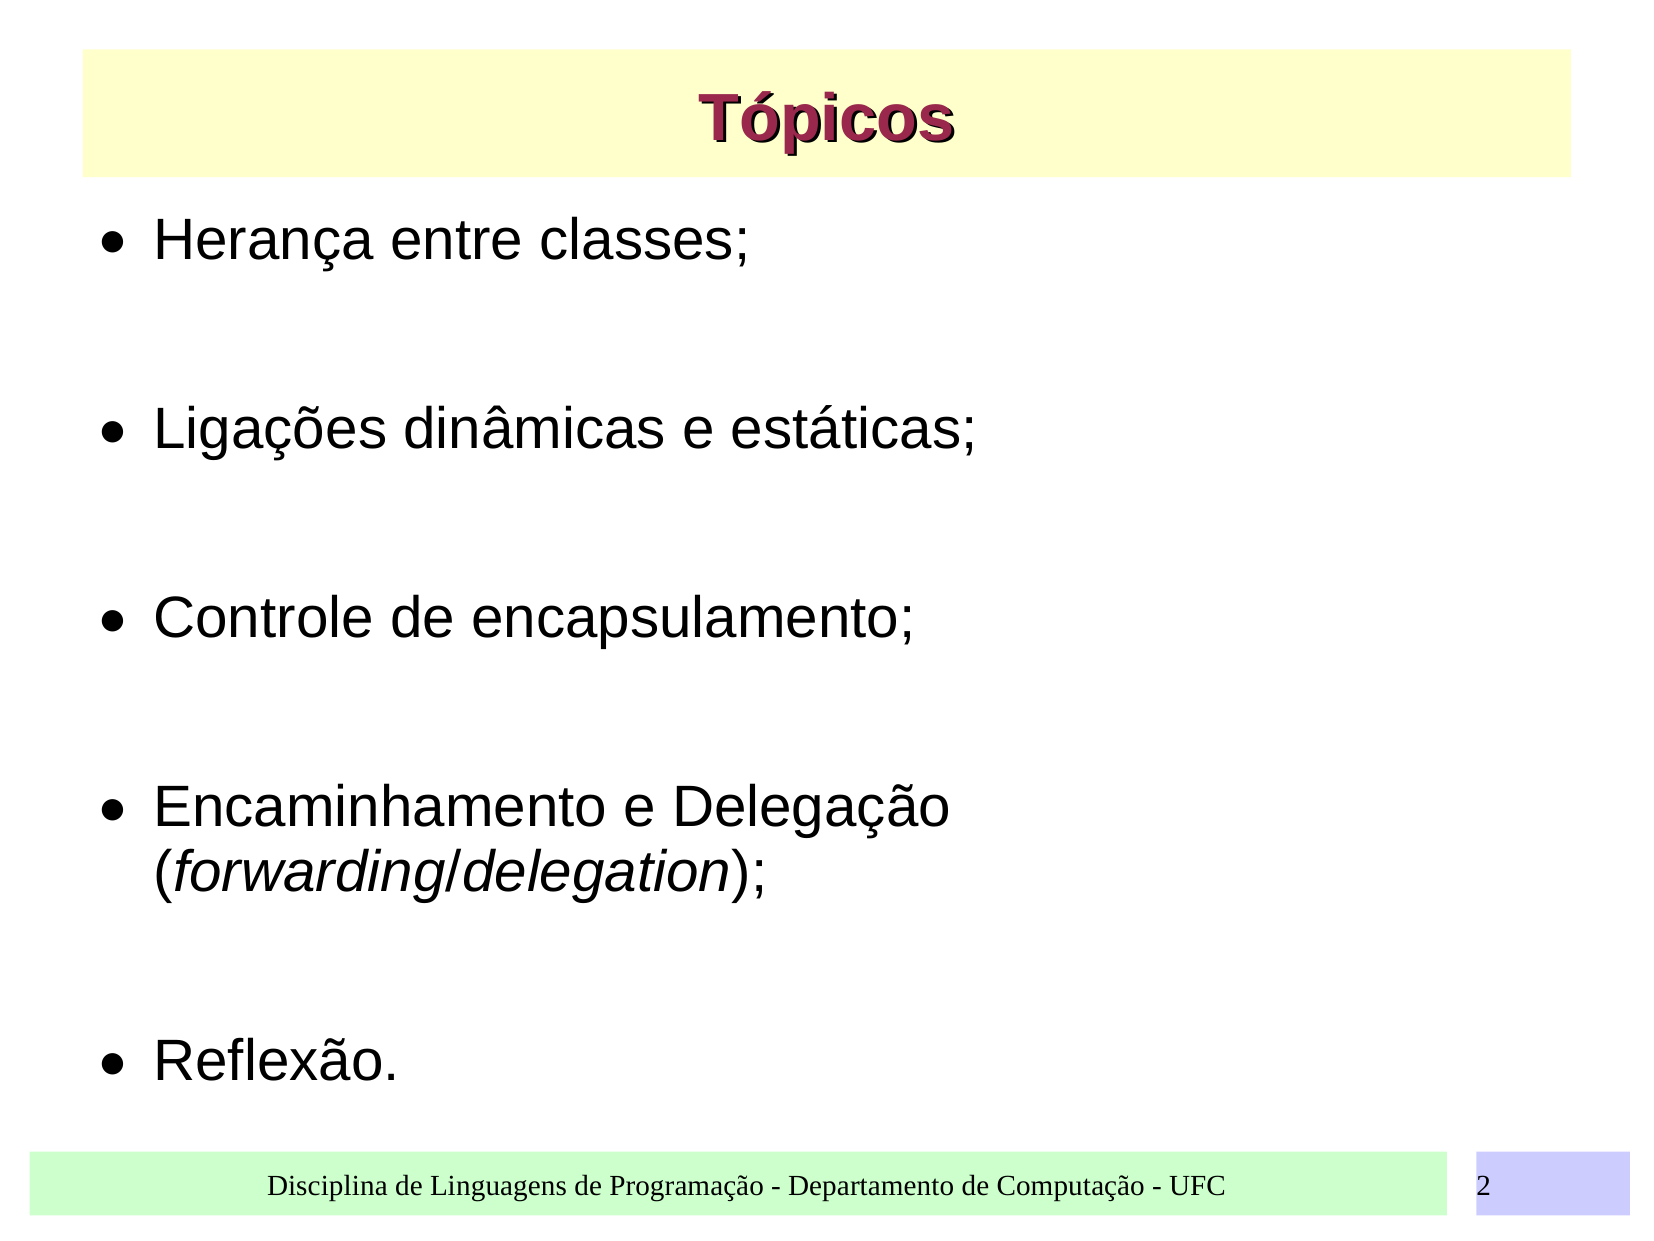

# Tópicos
Herança entre classes;
Ligações dinâmicas e estáticas;
Controle de encapsulamento;
Encaminhamento e Delegação (forwarding/delegation);
Reflexão.
Disciplina de Linguagens de Programação - Departamento de Computação - UFC